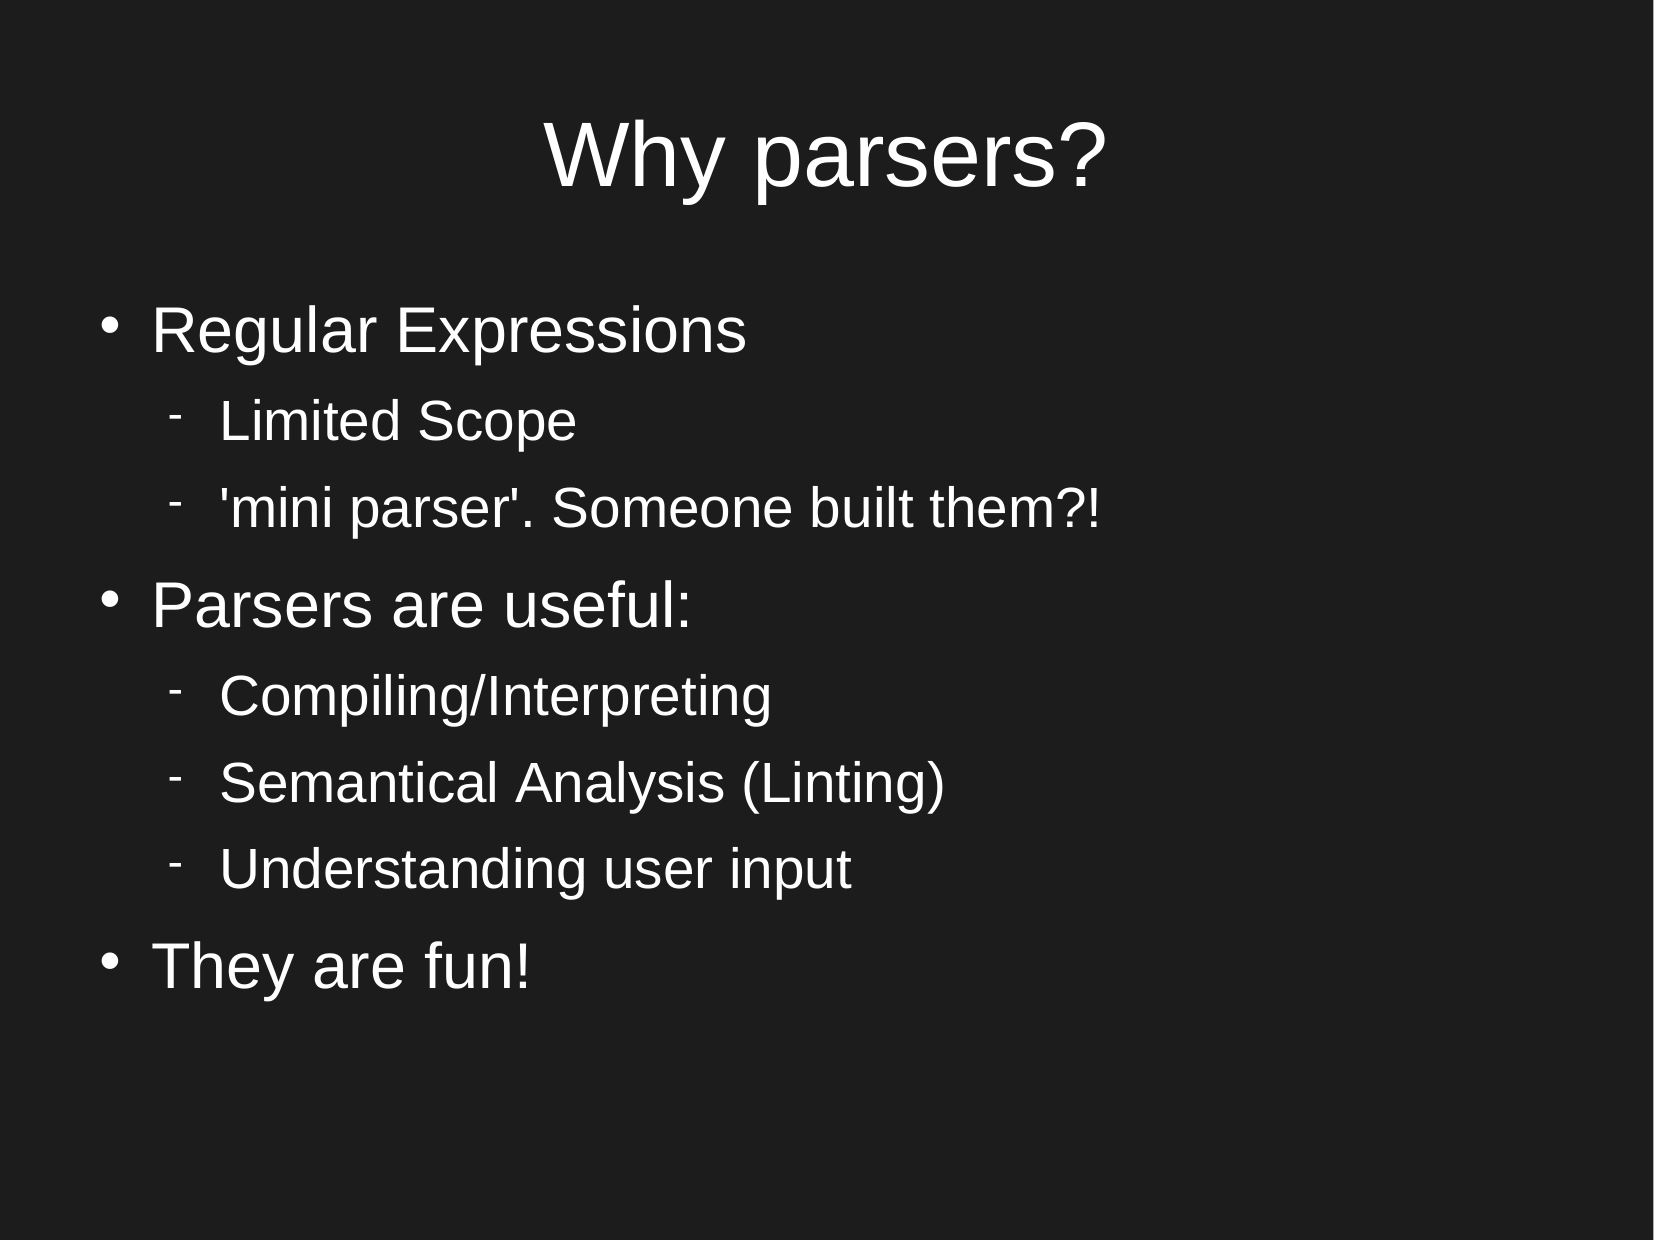

# Why parsers?
Regular Expressions
Limited Scope
'mini parser'. Someone built them?!
Parsers are useful:
Compiling/Interpreting
Semantical Analysis (Linting)
Understanding user input
They are fun!